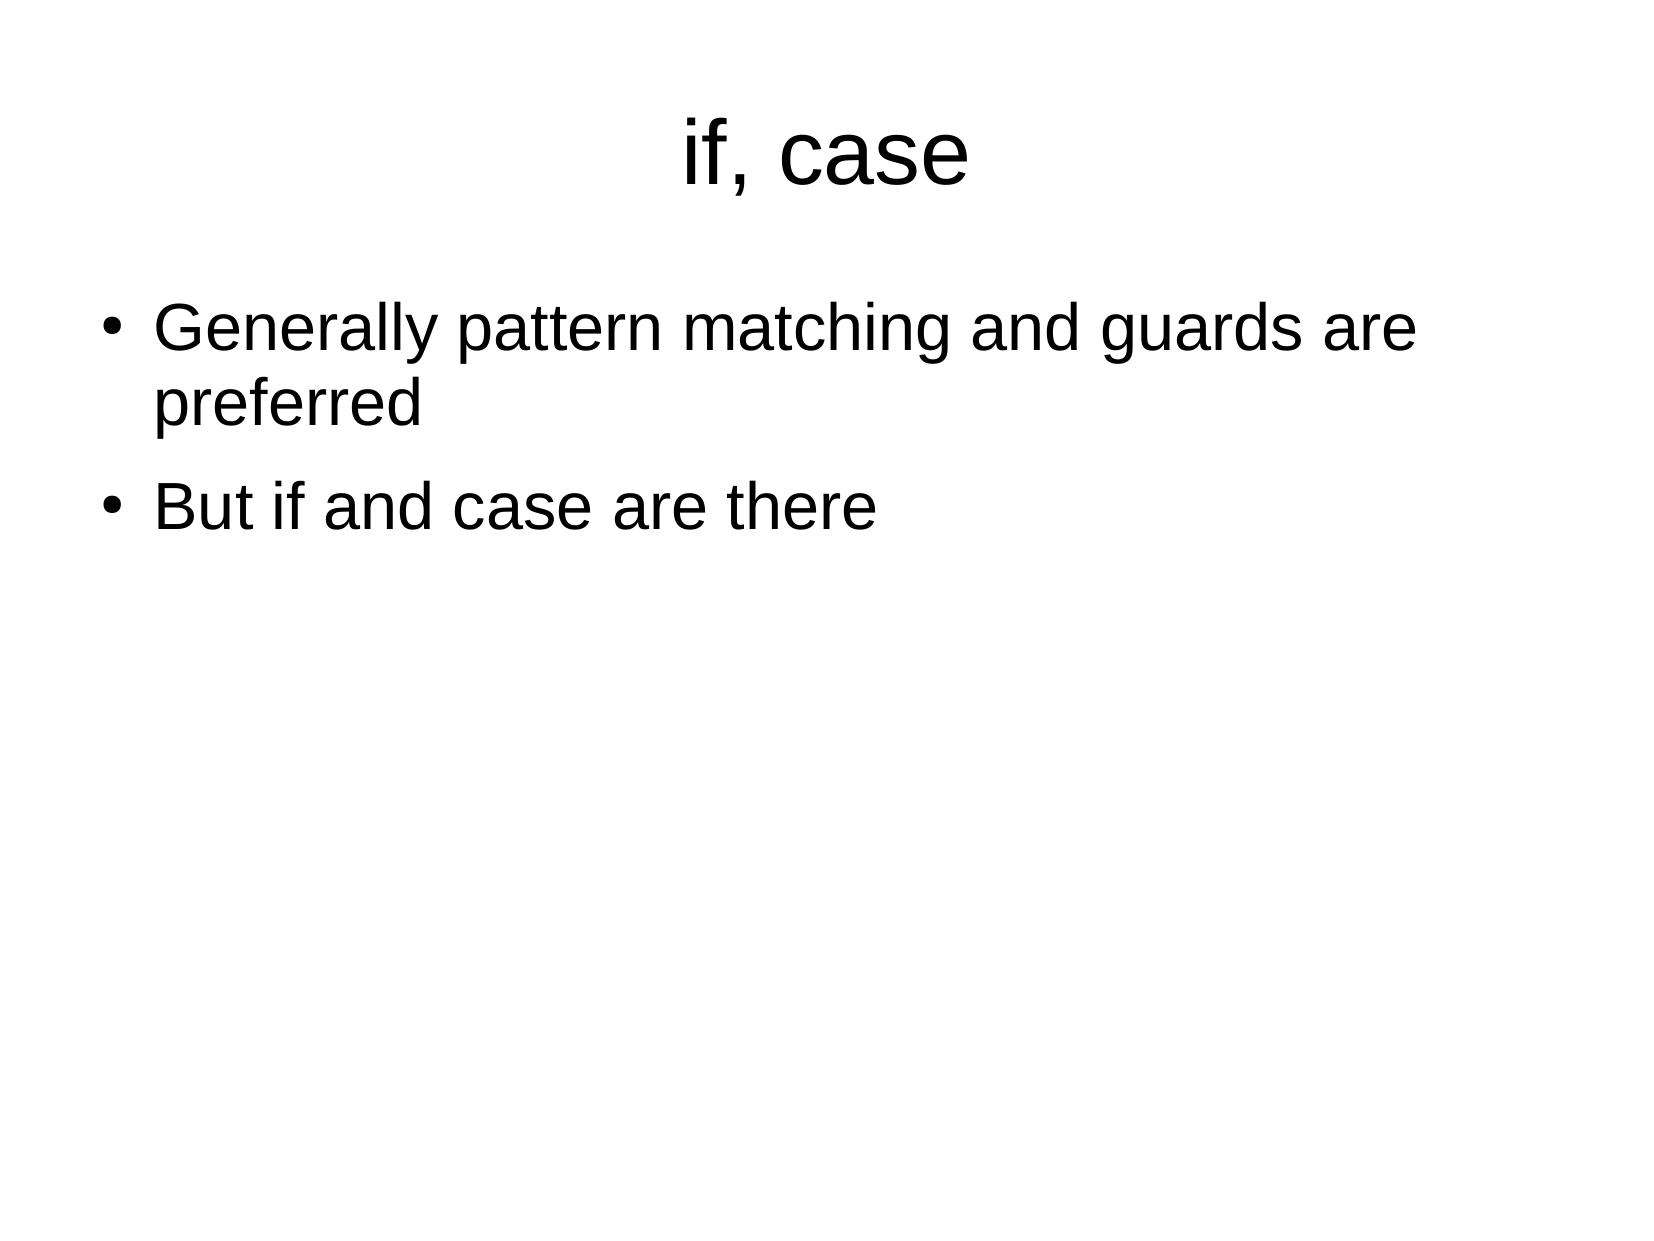

# if, case
Generally pattern matching and guards are preferred
But if and case are there